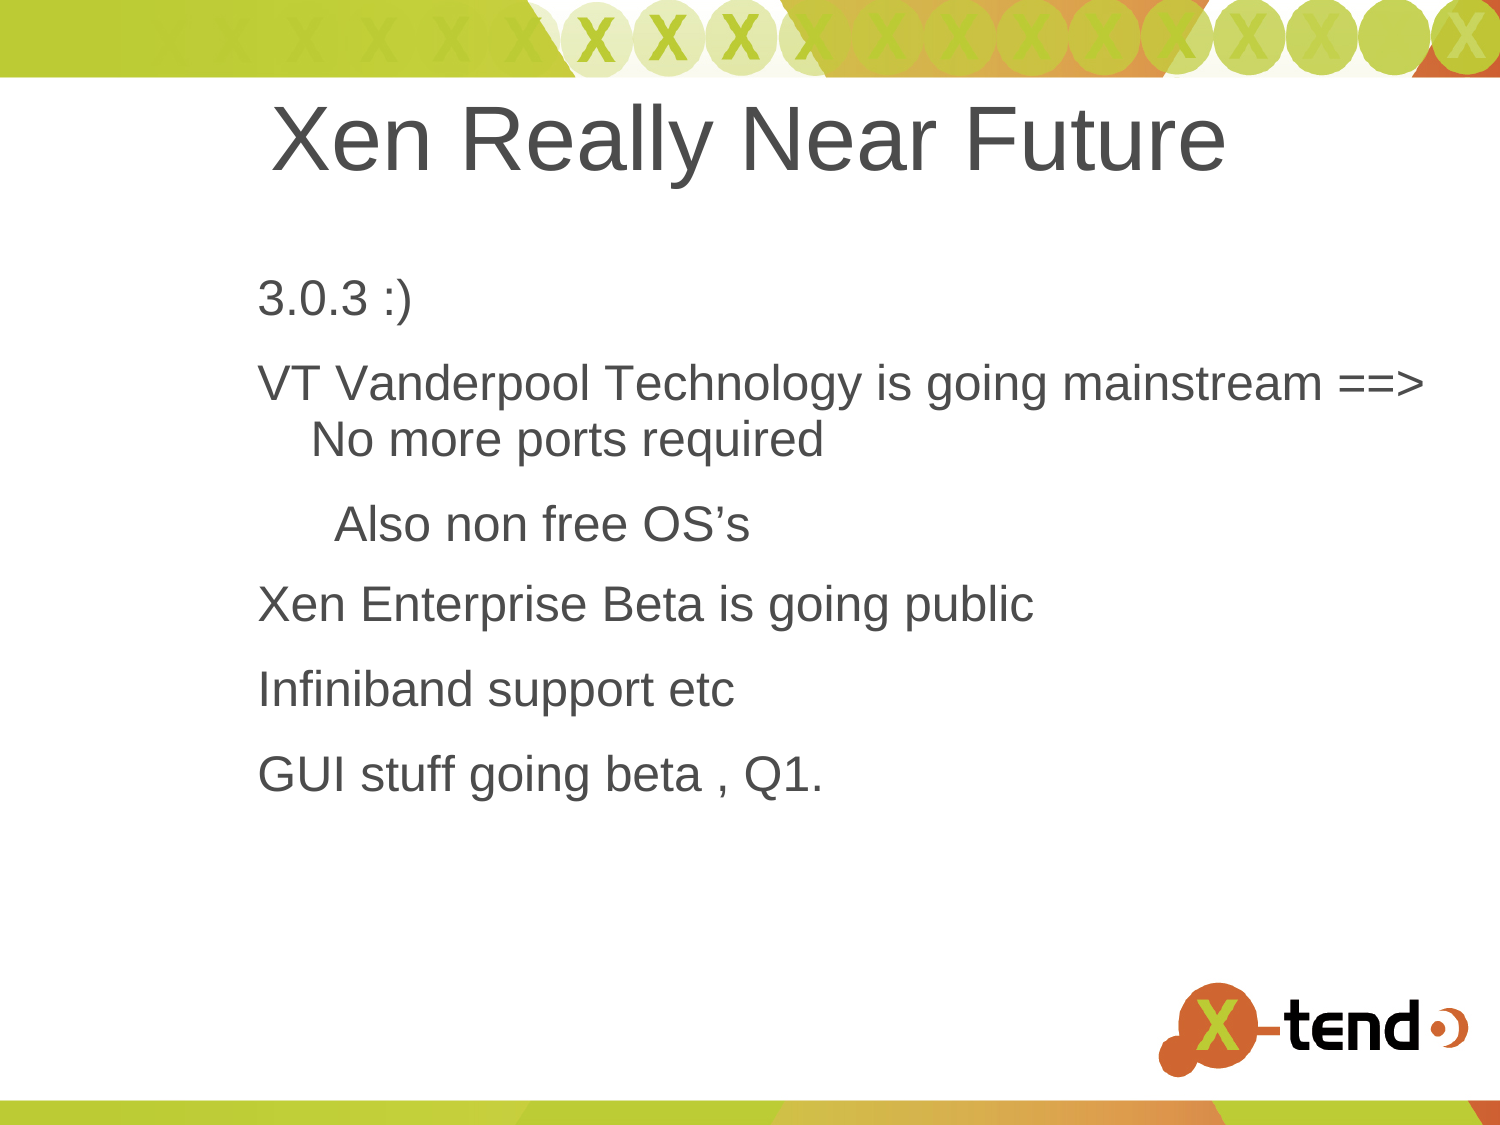

# Xen Really Near Future
3.0.3 :)
VT Vanderpool Technology is going mainstream ==> No more ports required
Also non free OS’s
Xen Enterprise Beta is going public
Infiniband support etc
GUI stuff going beta , Q1.